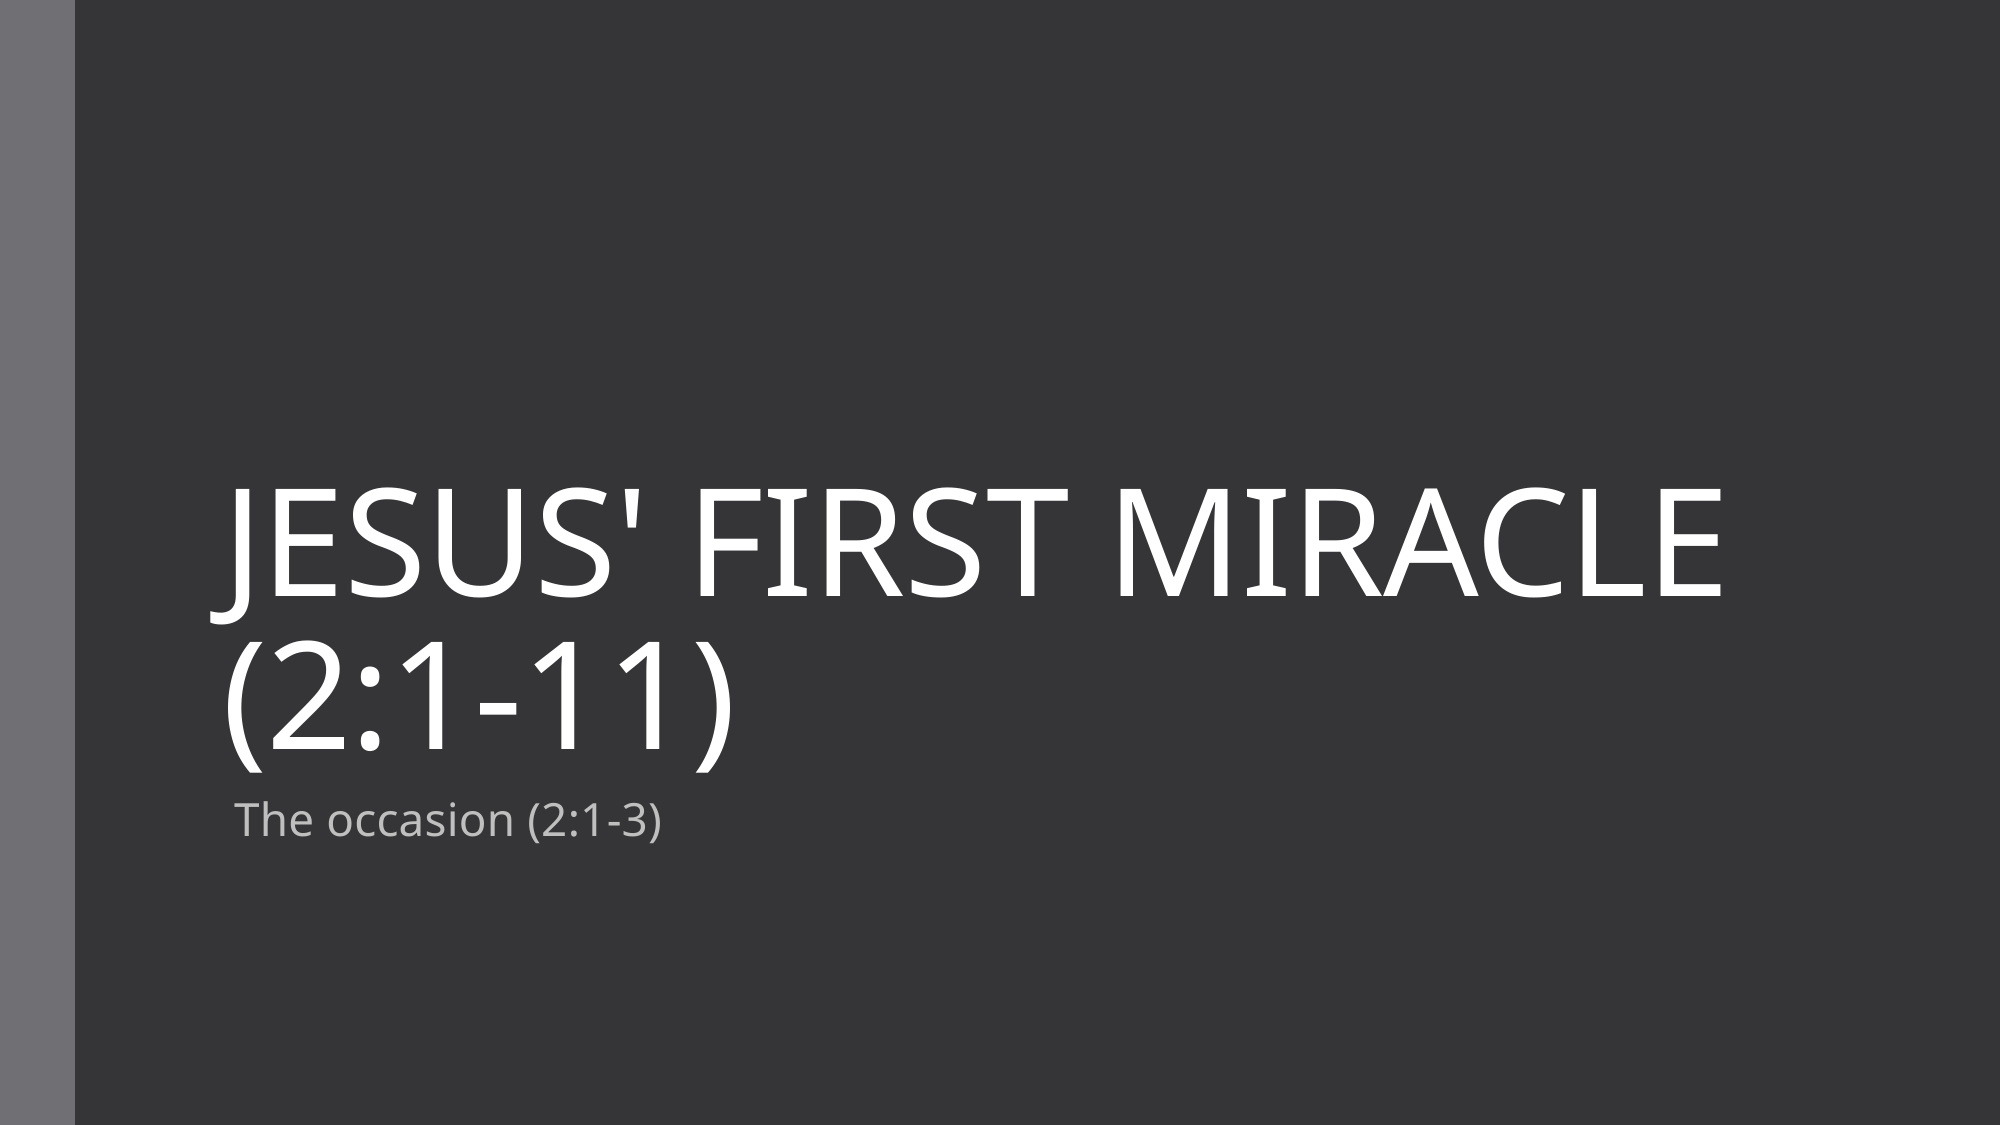

# JESUS' FIRST MIRACLE (2:1-11)
 The occasion (2:1-3)